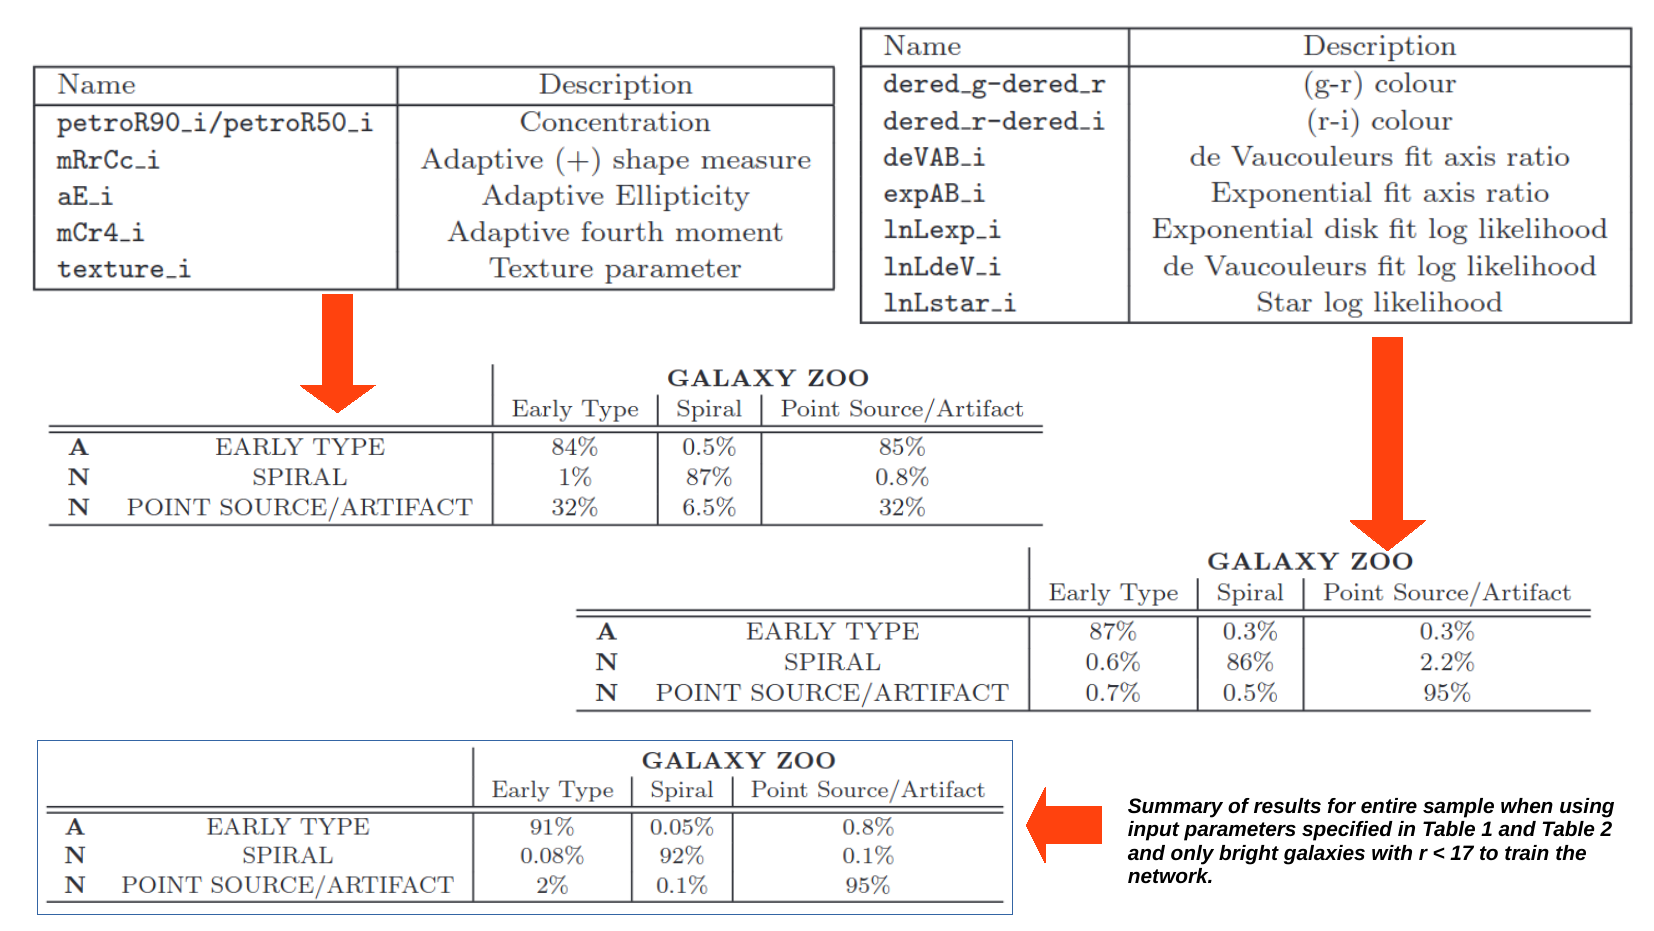

Summary of results for entire sample when using input parameters specified in Table 1 and Table 2 and only bright galaxies with r < 17 to train the network.